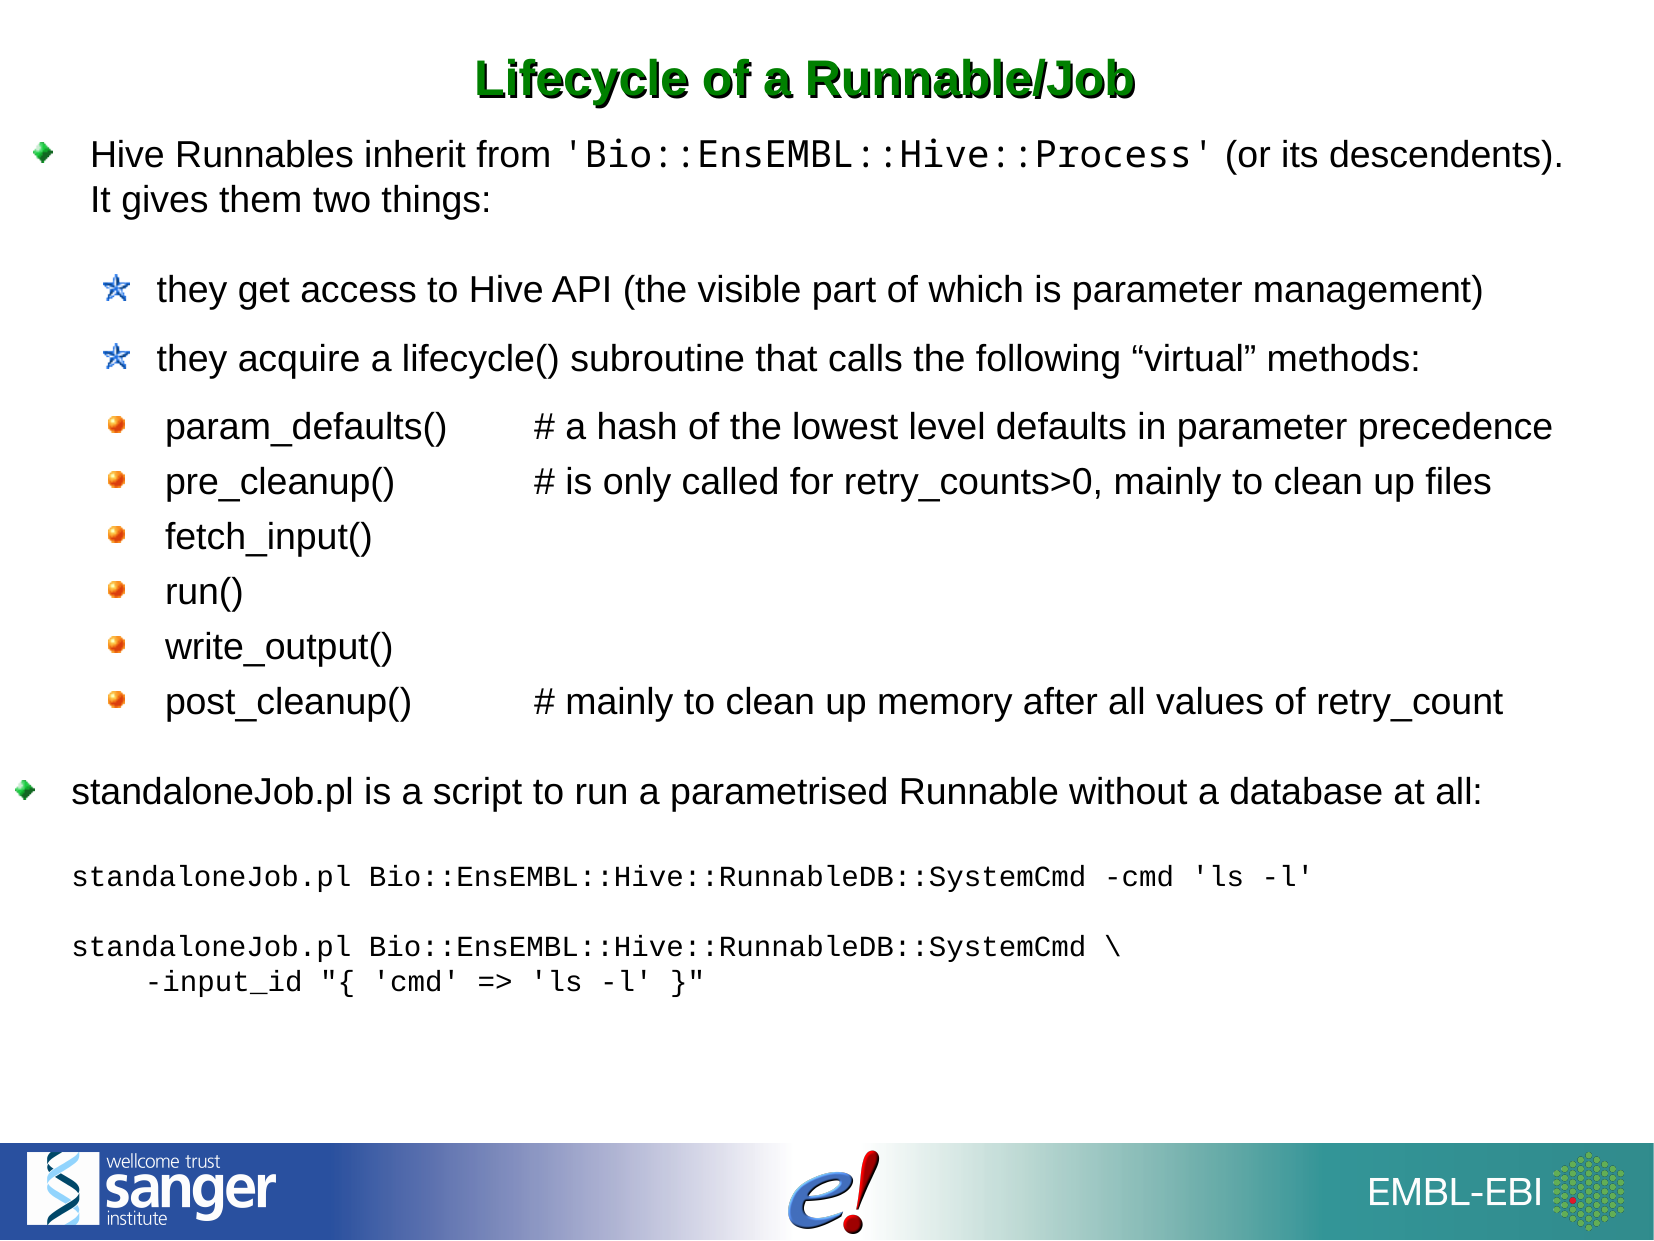

# Lifecycle of a Runnable/Job
Hive Runnables inherit from 'Bio::EnsEMBL::Hive::Process' (or its descendents).
It gives them two things:
they get access to Hive API (the visible part of which is parameter management)
they acquire a lifecycle() subroutine that calls the following “virtual” methods:
param_defaults()		# a hash of the lowest level defaults in parameter precedence
pre_cleanup()		# is only called for retry_counts>0, mainly to clean up files
fetch_input()
run()
write_output()
post_cleanup()		# mainly to clean up memory after all values of retry_count
standaloneJob.pl is a script to run a parametrised Runnable without a database at all:
standaloneJob.pl Bio::EnsEMBL::Hive::RunnableDB::SystemCmd -cmd 'ls -l'
standaloneJob.pl Bio::EnsEMBL::Hive::RunnableDB::SystemCmd \
	-input_id "{ 'cmd' => 'ls -l' }"